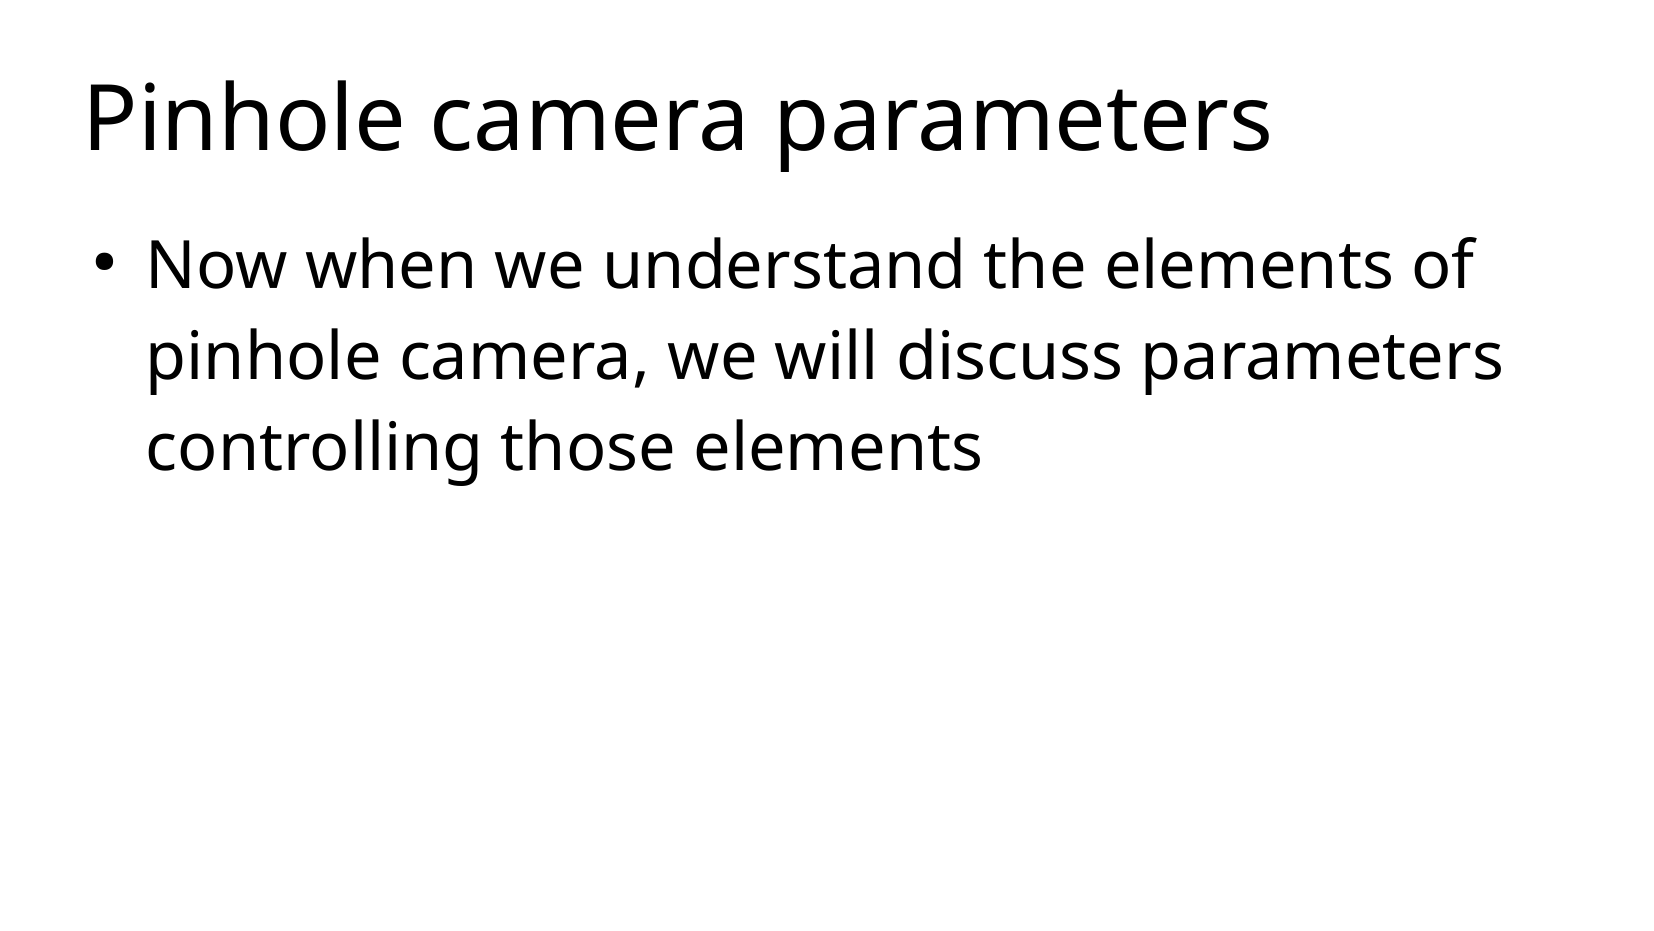

# Pinhole camera parameters
Now when we understand the elements of pinhole camera, we will discuss parameters controlling those elements